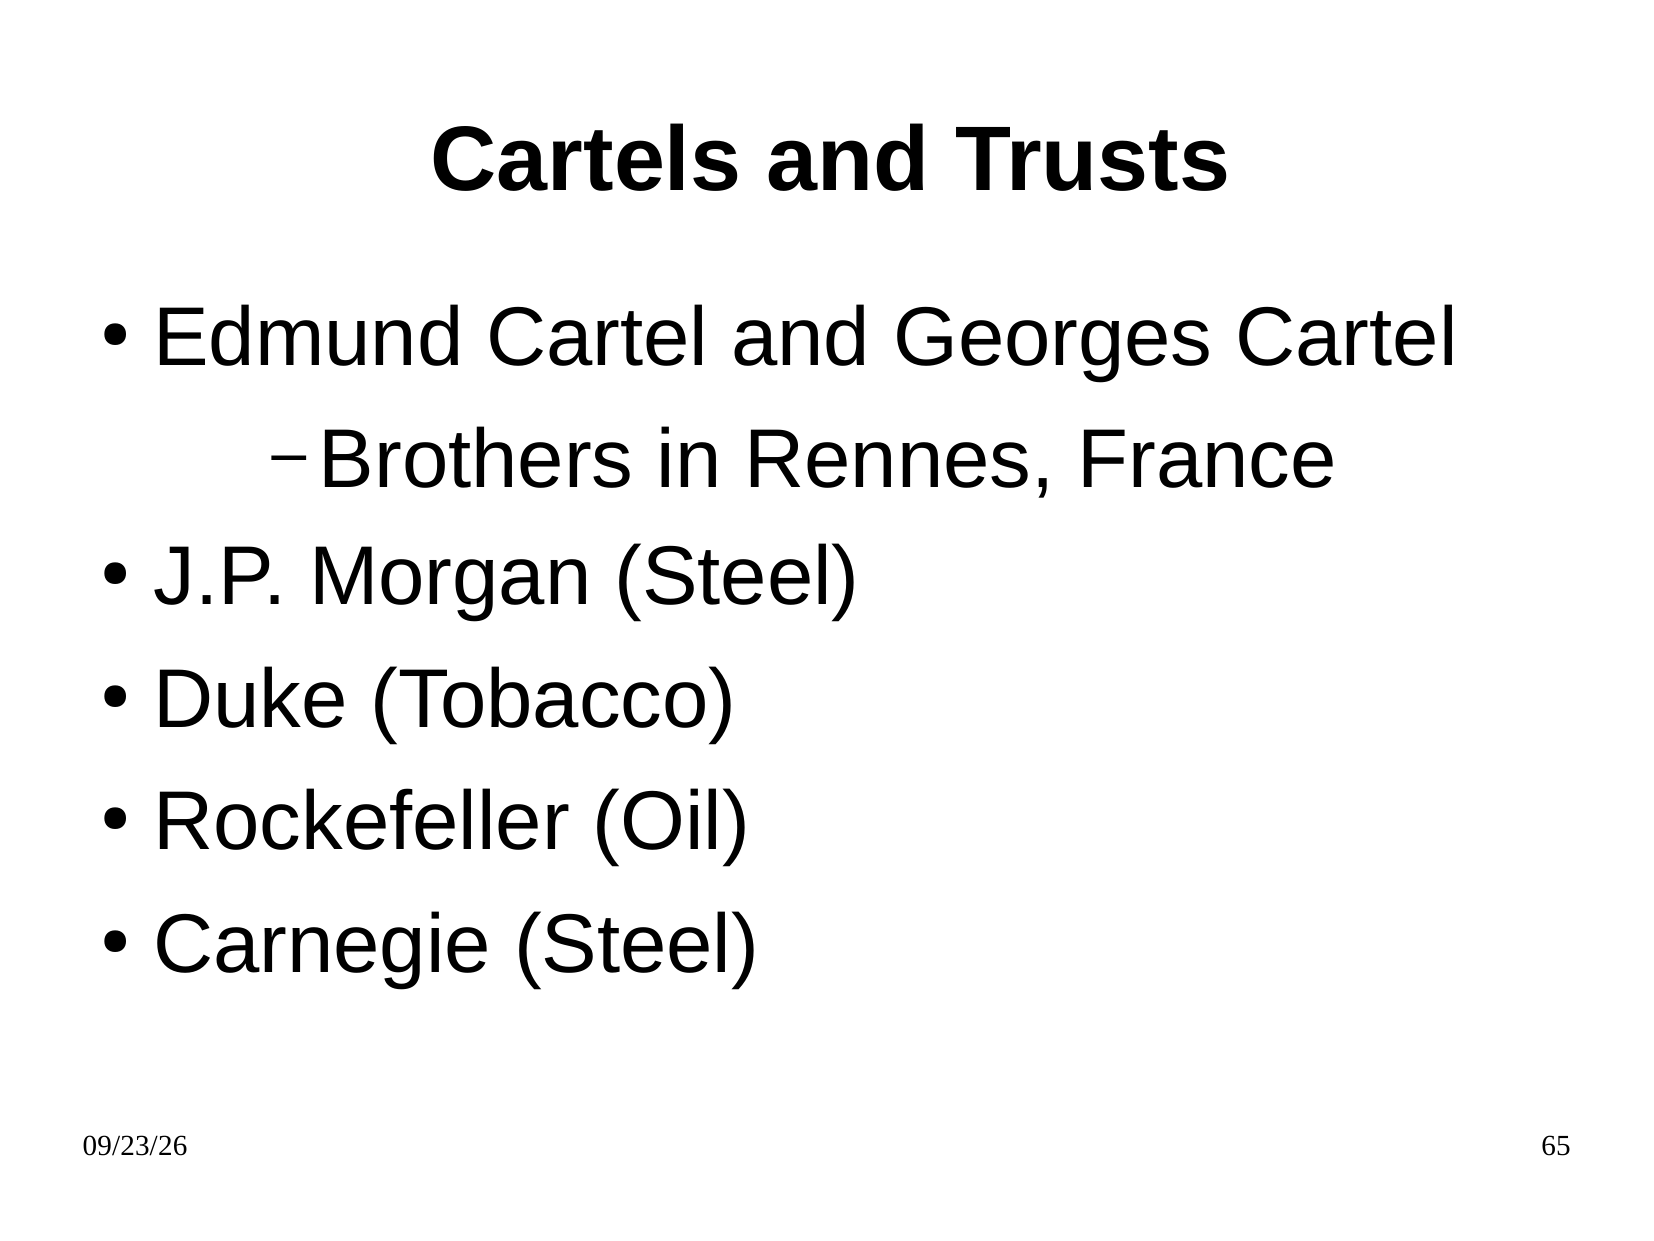

# Cartels and Trusts
Edmund Cartel and Georges Cartel
Brothers in Rennes, France
J.P. Morgan (Steel)
Duke (Tobacco)
Rockefeller (Oil)
Carnegie (Steel)
65